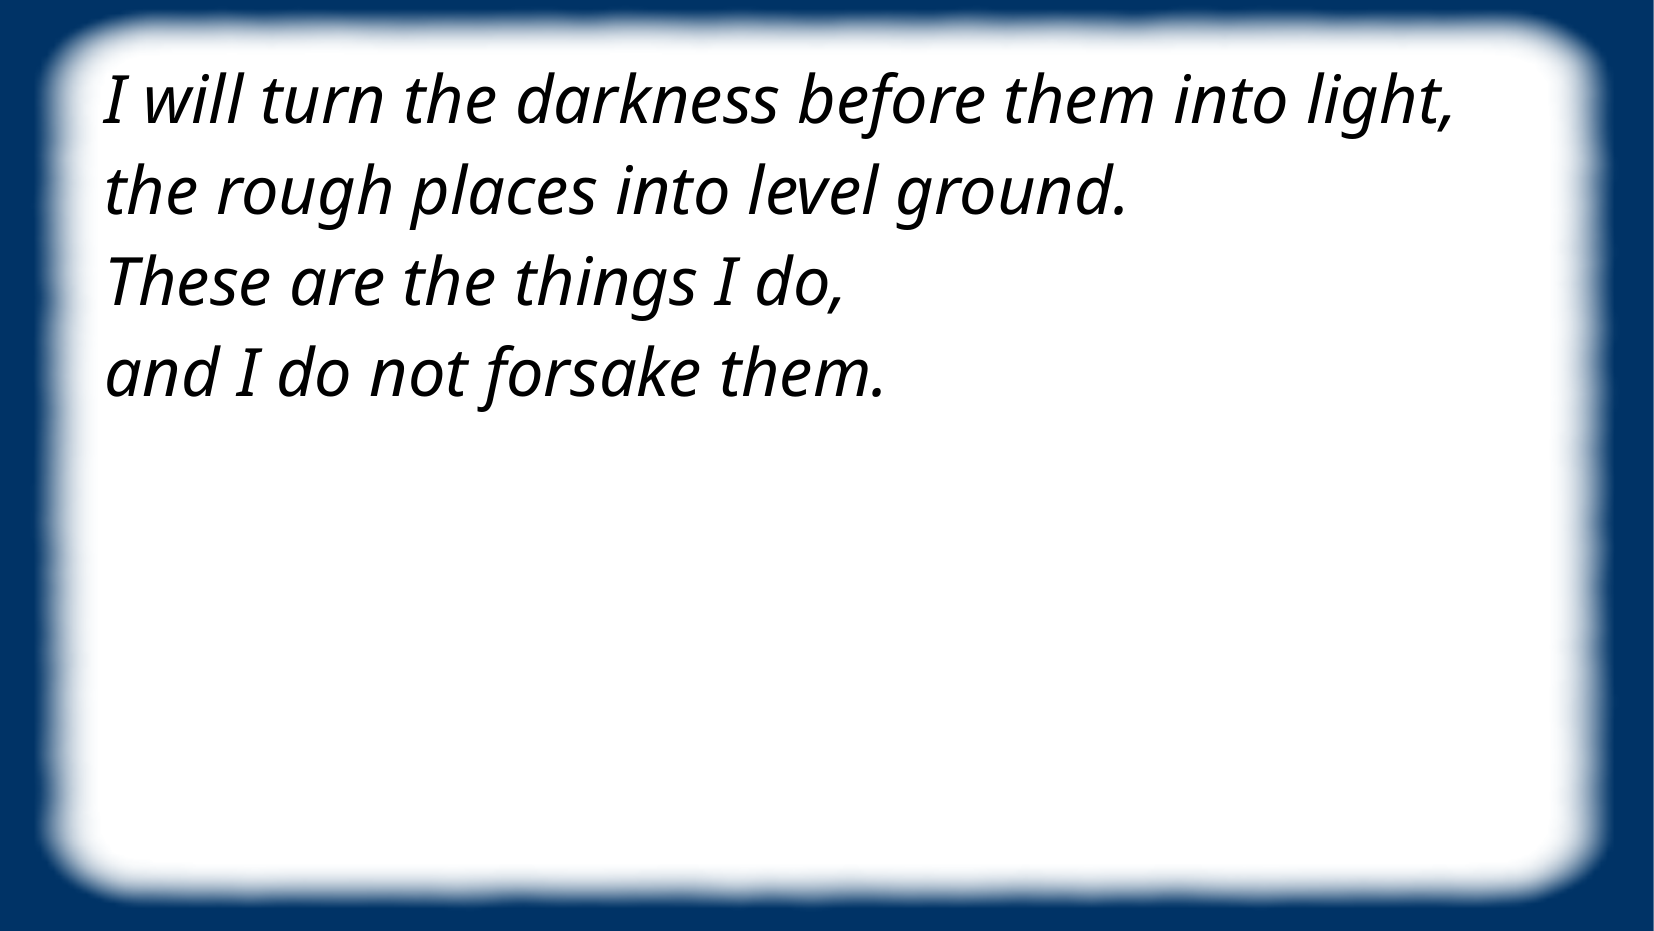

I will turn the darkness before them into light,
the rough places into level ground.
These are the things I do,
and I do not forsake them.